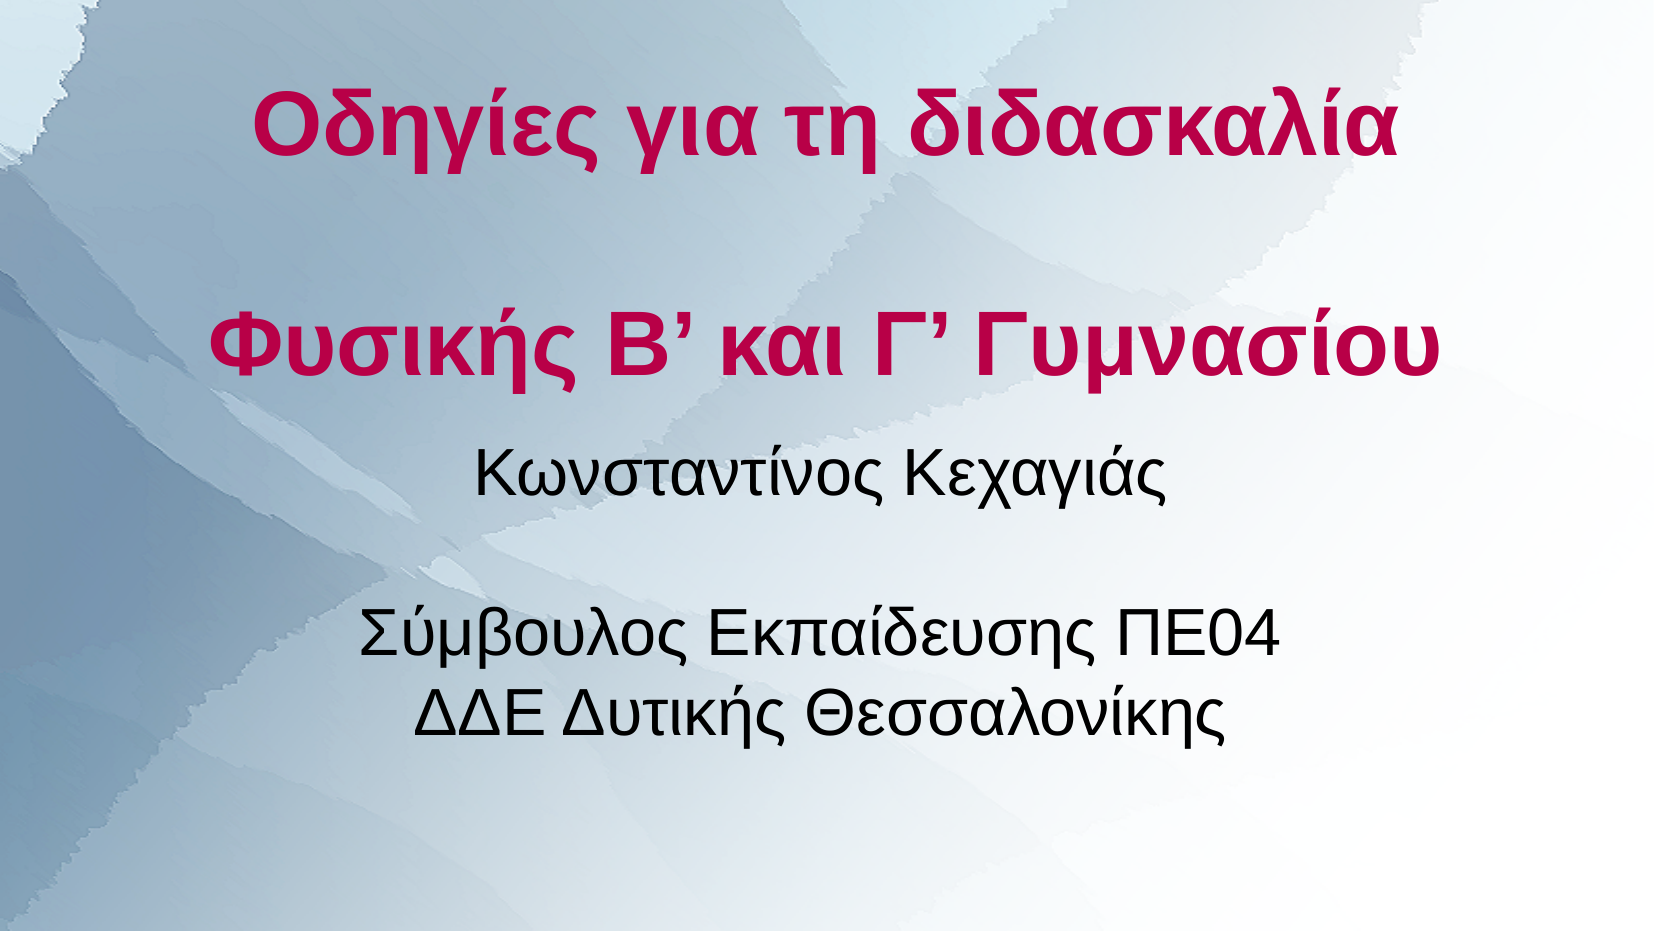

# Οδηγίες για τη διδασκαλία Φυσικής B’ και Γ’ Γυμνασίου
Κωνσταντίνος Κεχαγιάς
Σύμβουλος Εκπαίδευσης ΠΕ04
ΔΔΕ Δυτικής Θεσσαλονίκης